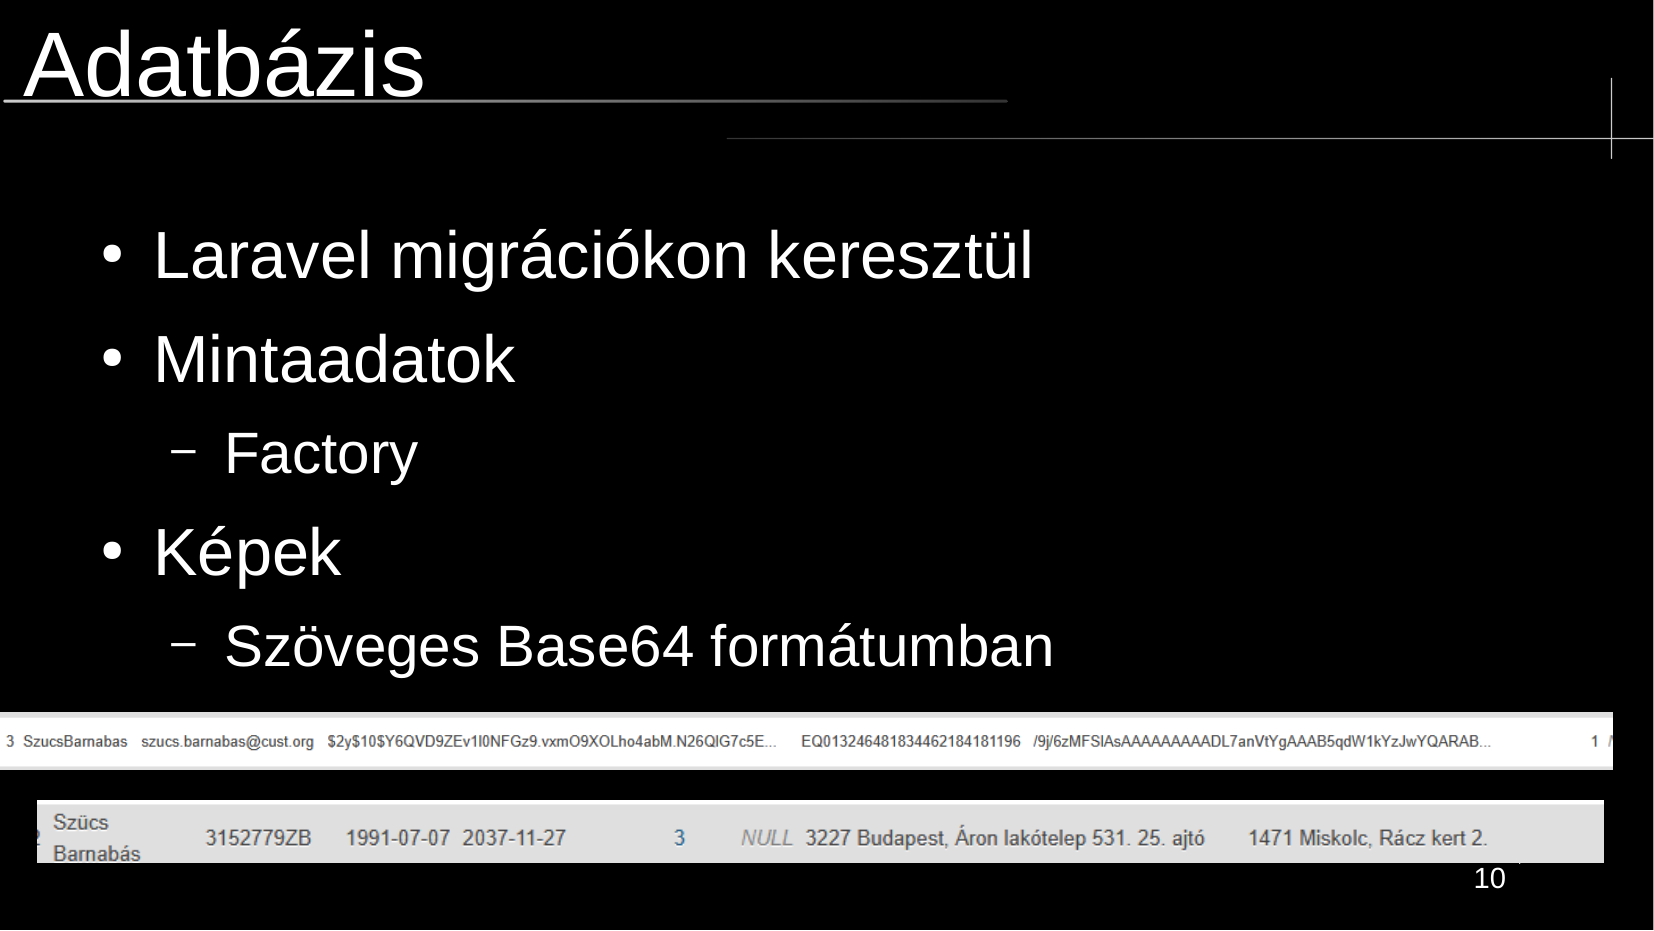

# Adatbázis
Laravel migrációkon keresztül
Mintaadatok
Factory
Képek
Szöveges Base64 formátumban
10